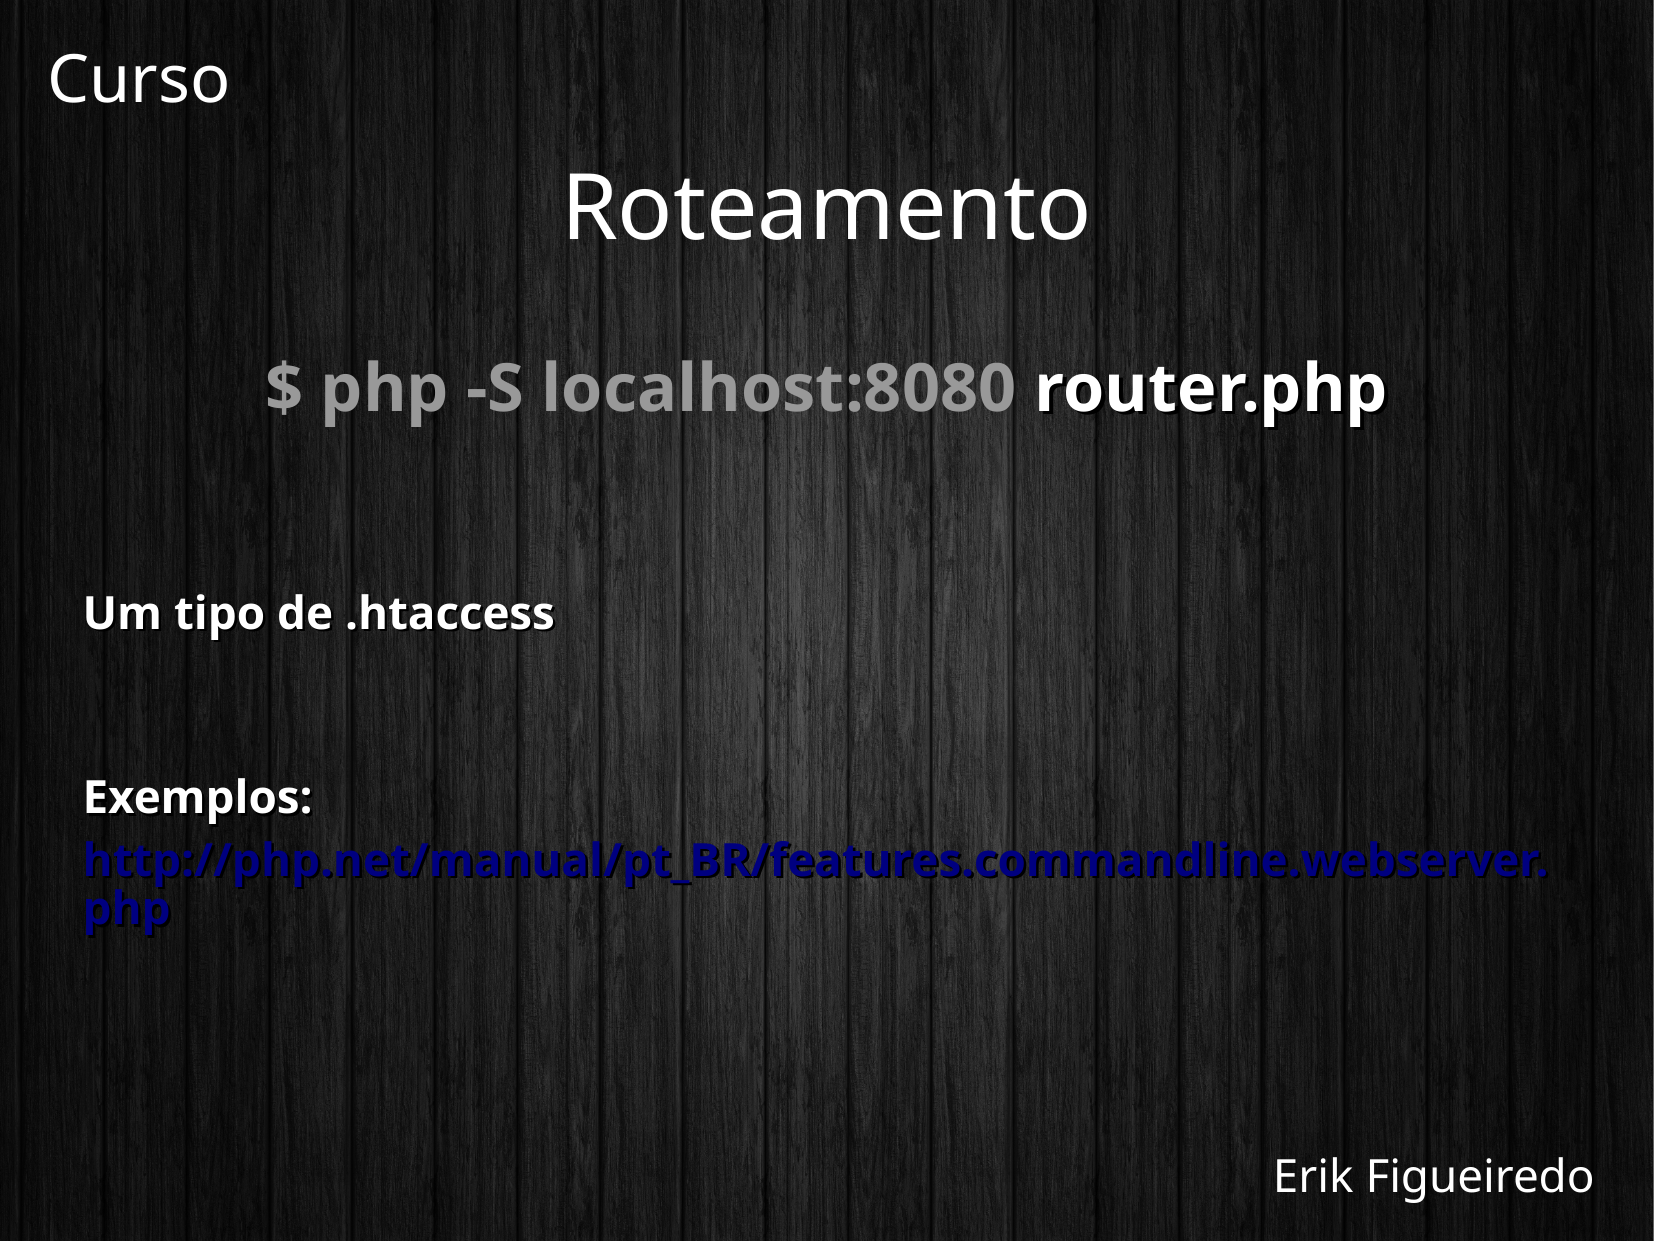

Curso
# Roteamento
$ php -S localhost:8080 router.php
Um tipo de .htaccess
Exemplos: http://php.net/manual/pt_BR/features.commandline.webserver.php
Erik Figueiredo